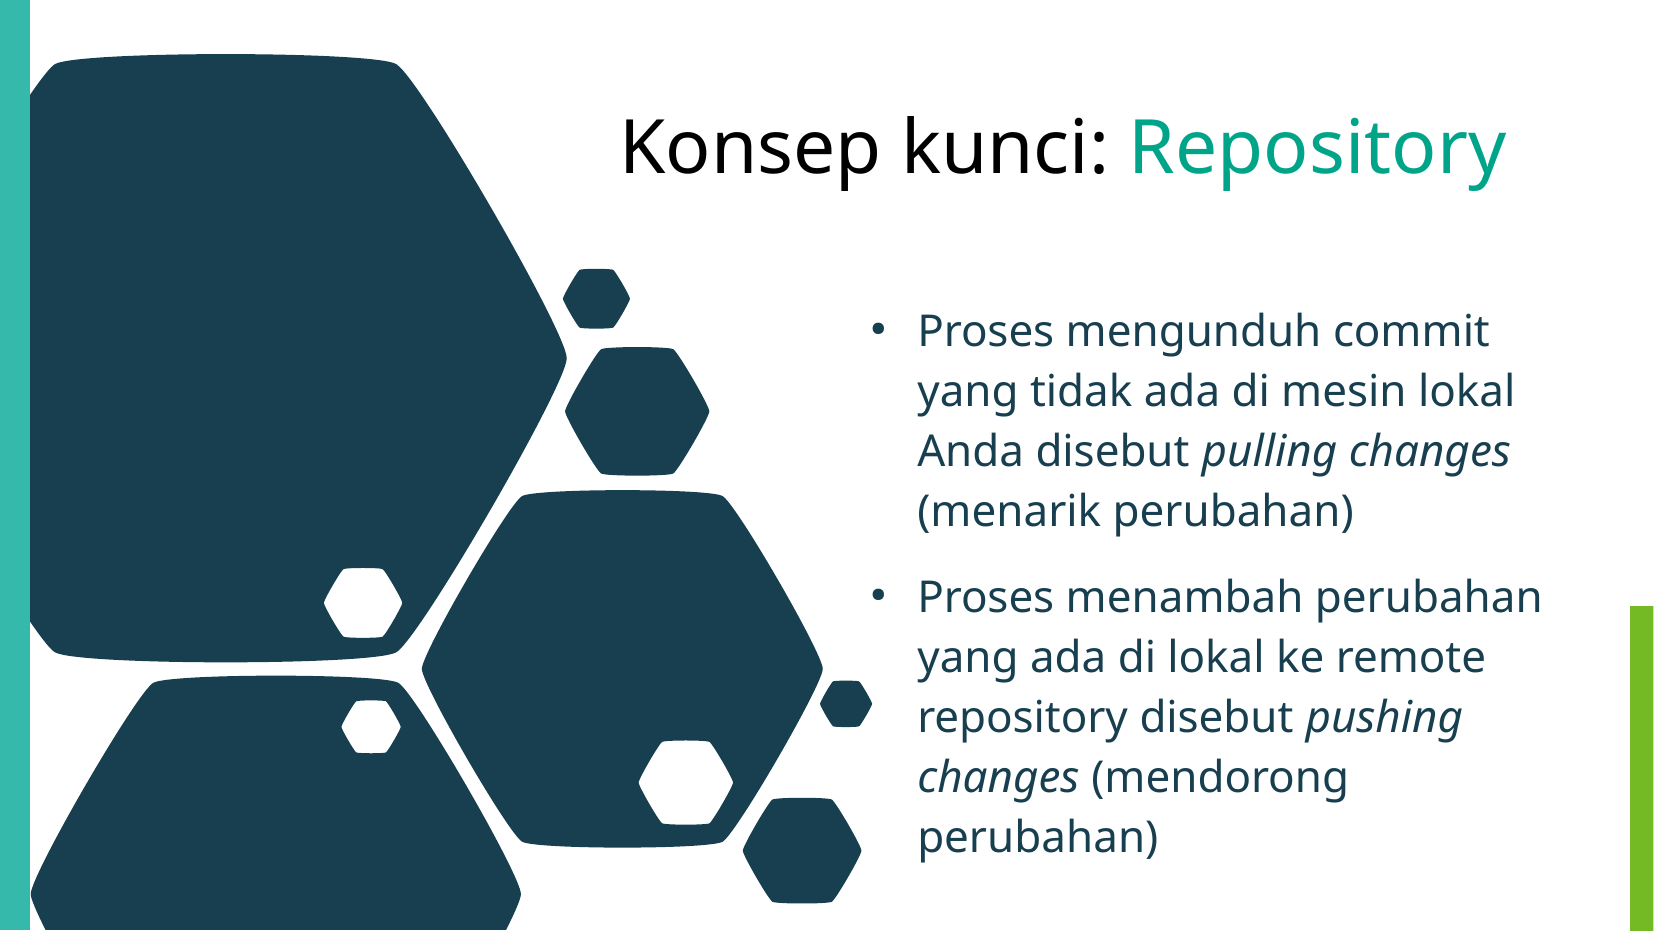

# Konsep kunci: Repository
Proses mengunduh commit yang tidak ada di mesin lokal Anda disebut pulling changes (menarik perubahan)
Proses menambah perubahan yang ada di lokal ke remote repository disebut pushing changes (mendorong perubahan)